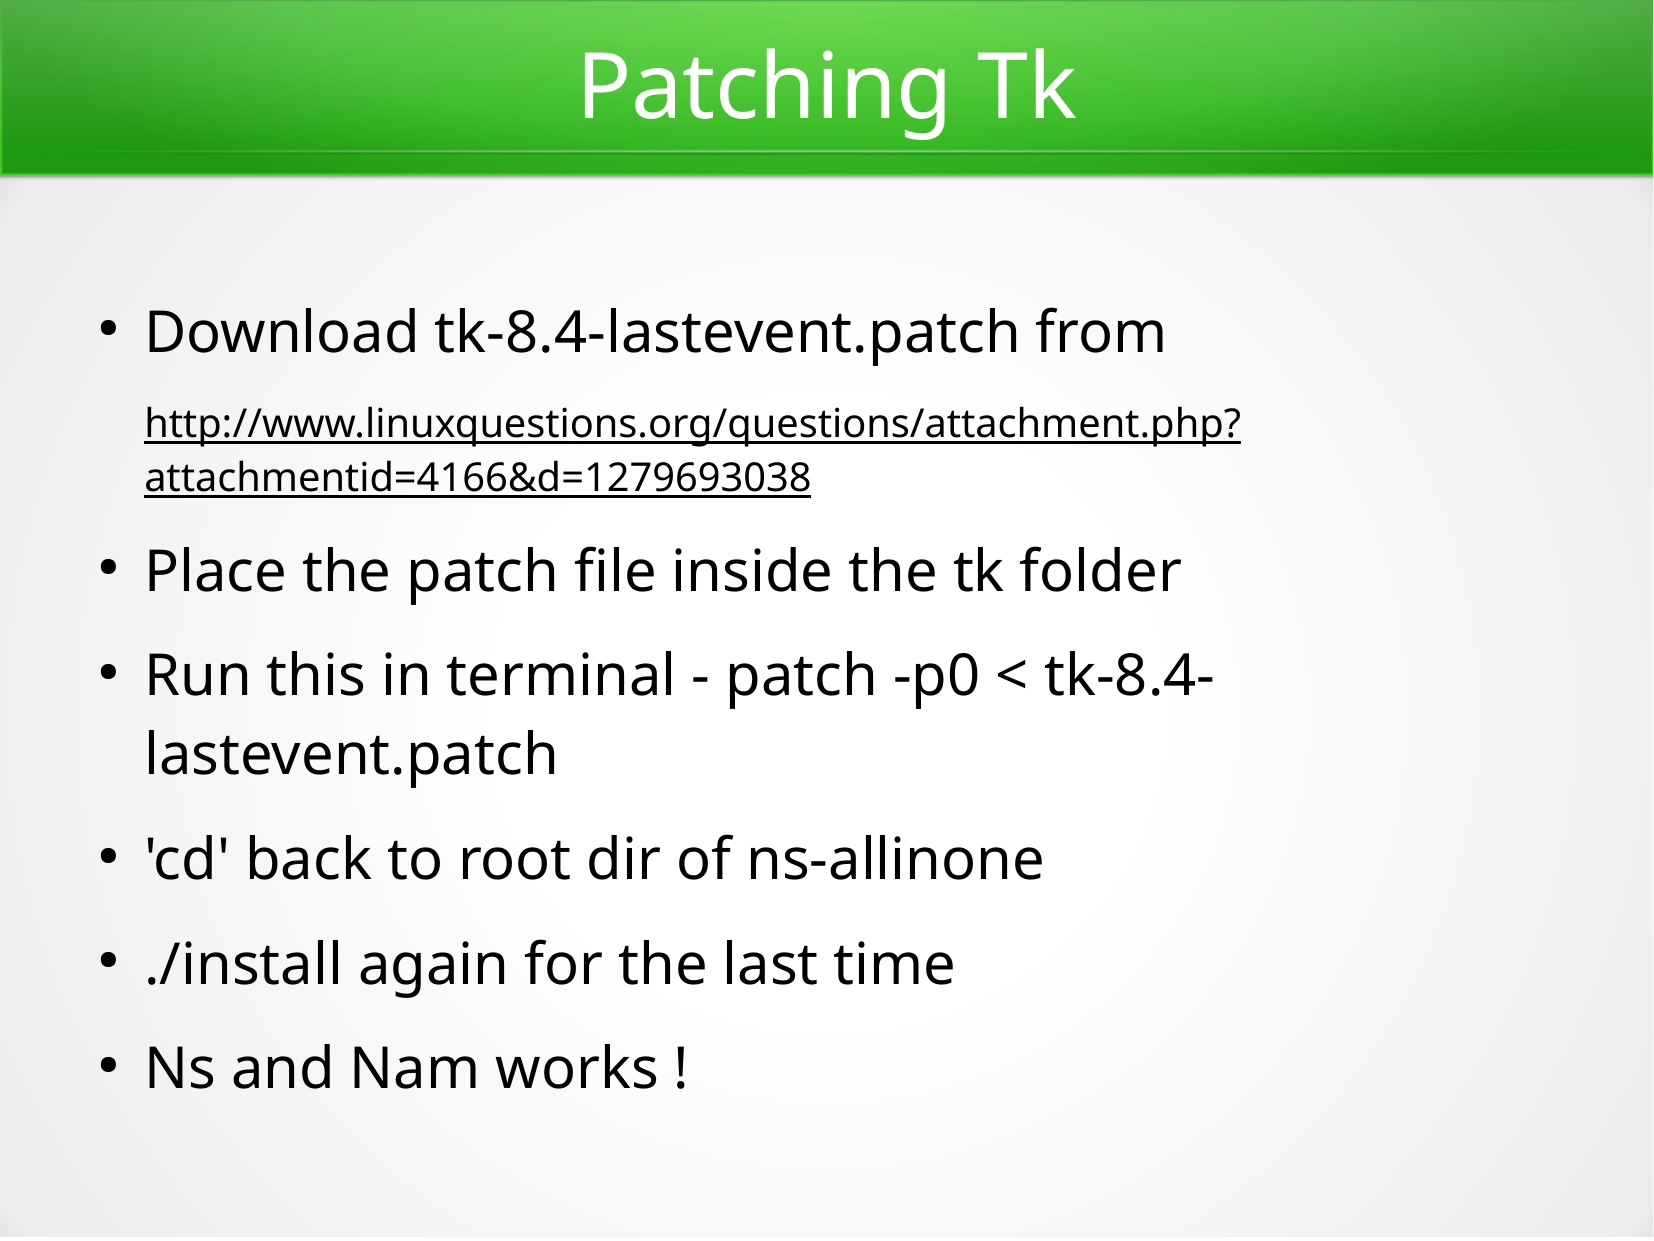

# Patching Tk
Download tk-8.4-lastevent.patch from
http://www.linuxquestions.org/questions/attachment.php?attachmentid=4166&d=1279693038
Place the patch file inside the tk folder
Run this in terminal - patch -p0 < tk-8.4-lastevent.patch
'cd' back to root dir of ns-allinone
./install again for the last time
Ns and Nam works !